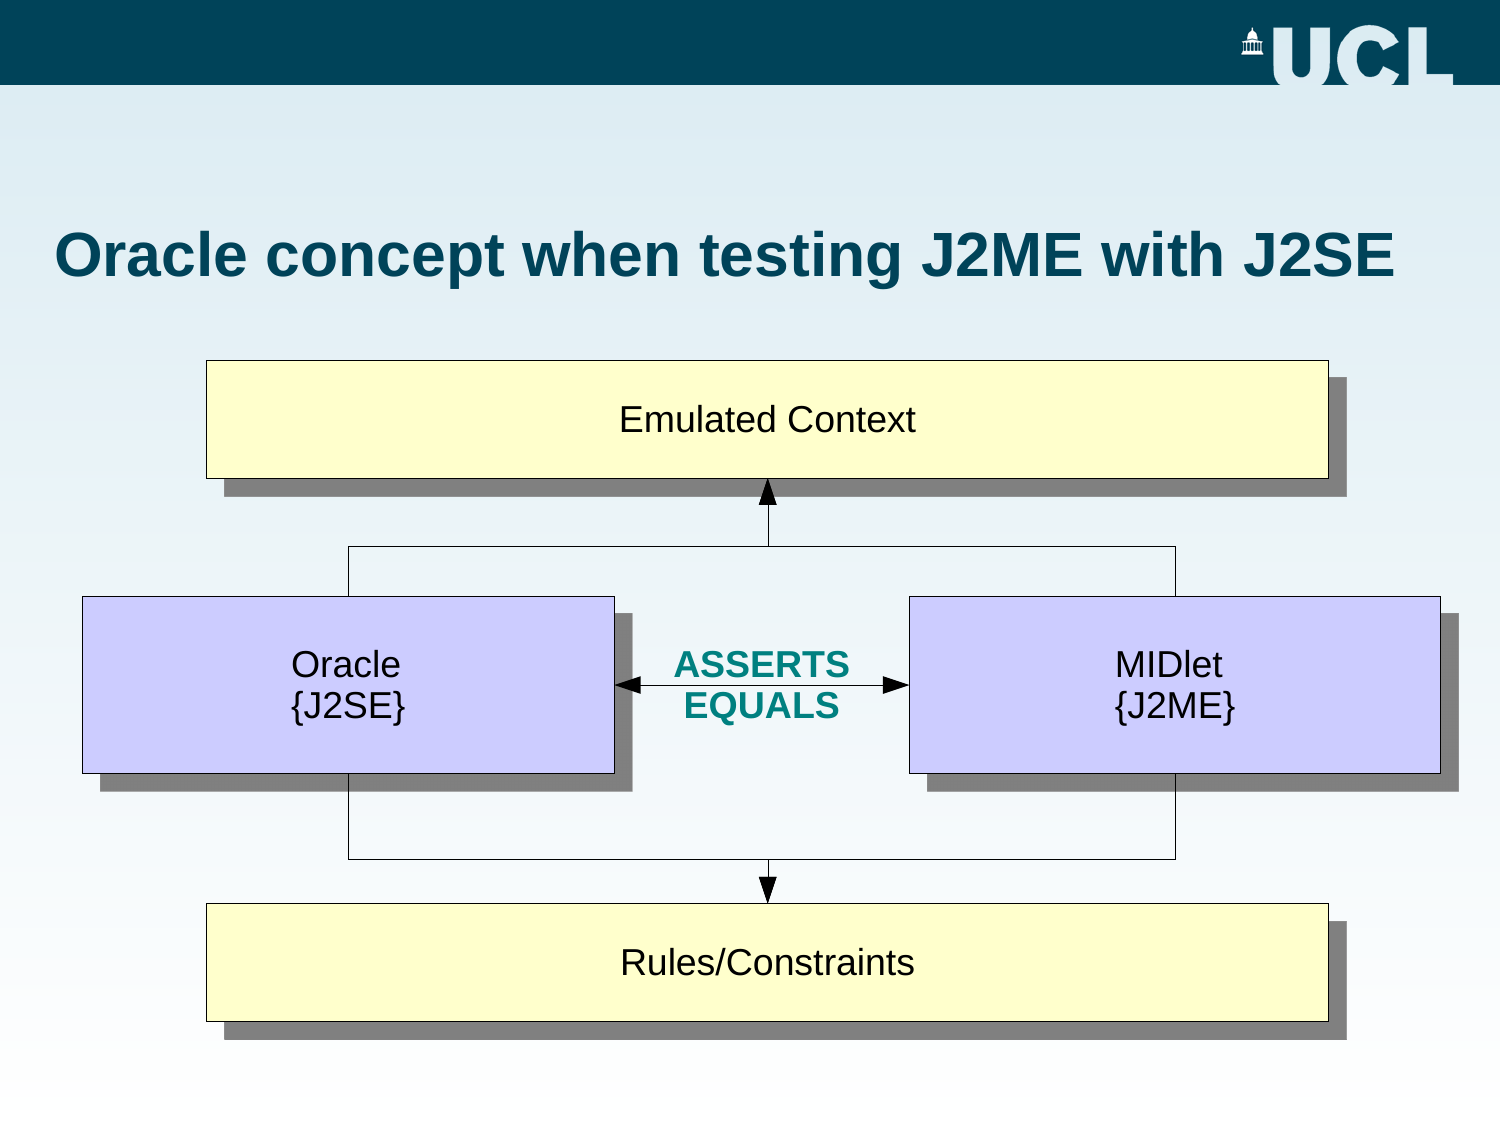

# Oracle concept when testing J2ME with J2SE
Emulated Context
Oracle
{J2SE}
MIDlet
{J2ME}
Rules/Constraints